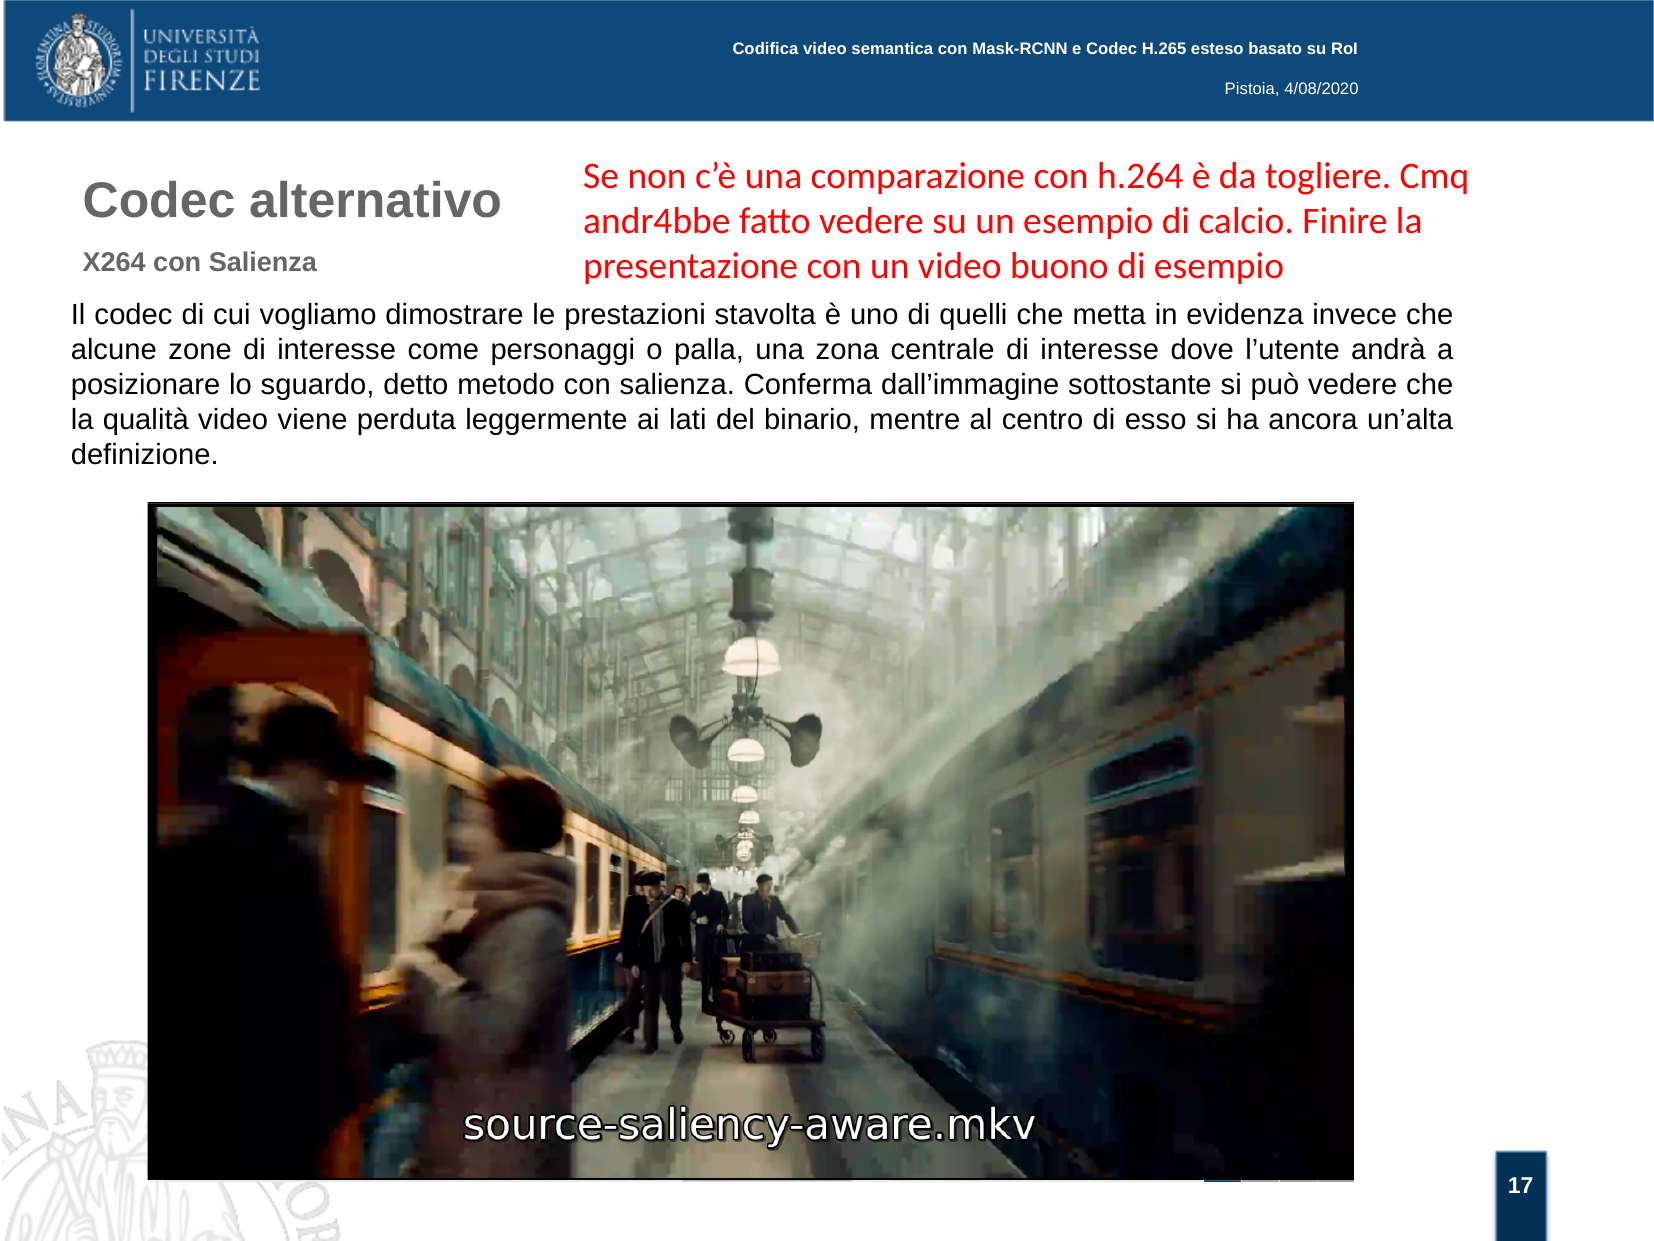

Codifica video semantica con Mask-RCNN e Codec H.265 esteso basato su RoI
Pistoia, 4/08/2020
Codec alternativo
X264 con Salienza
Se non c’è una comparazione con h.264 è da togliere. Cmq andr4bbe fatto vedere su un esempio di calcio. Finire la presentazione con un video buono di esempio
Il codec di cui vogliamo dimostrare le prestazioni stavolta è uno di quelli che metta in evidenza invece che alcune zone di interesse come personaggi o palla, una zona centrale di interesse dove l’utente andrà a posizionare lo sguardo, detto metodo con salienza. Conferma dall’immagine sottostante si può vedere che la qualità video viene perduta leggermente ai lati del binario, mentre al centro di esso si ha ancora un’alta definizione.
17